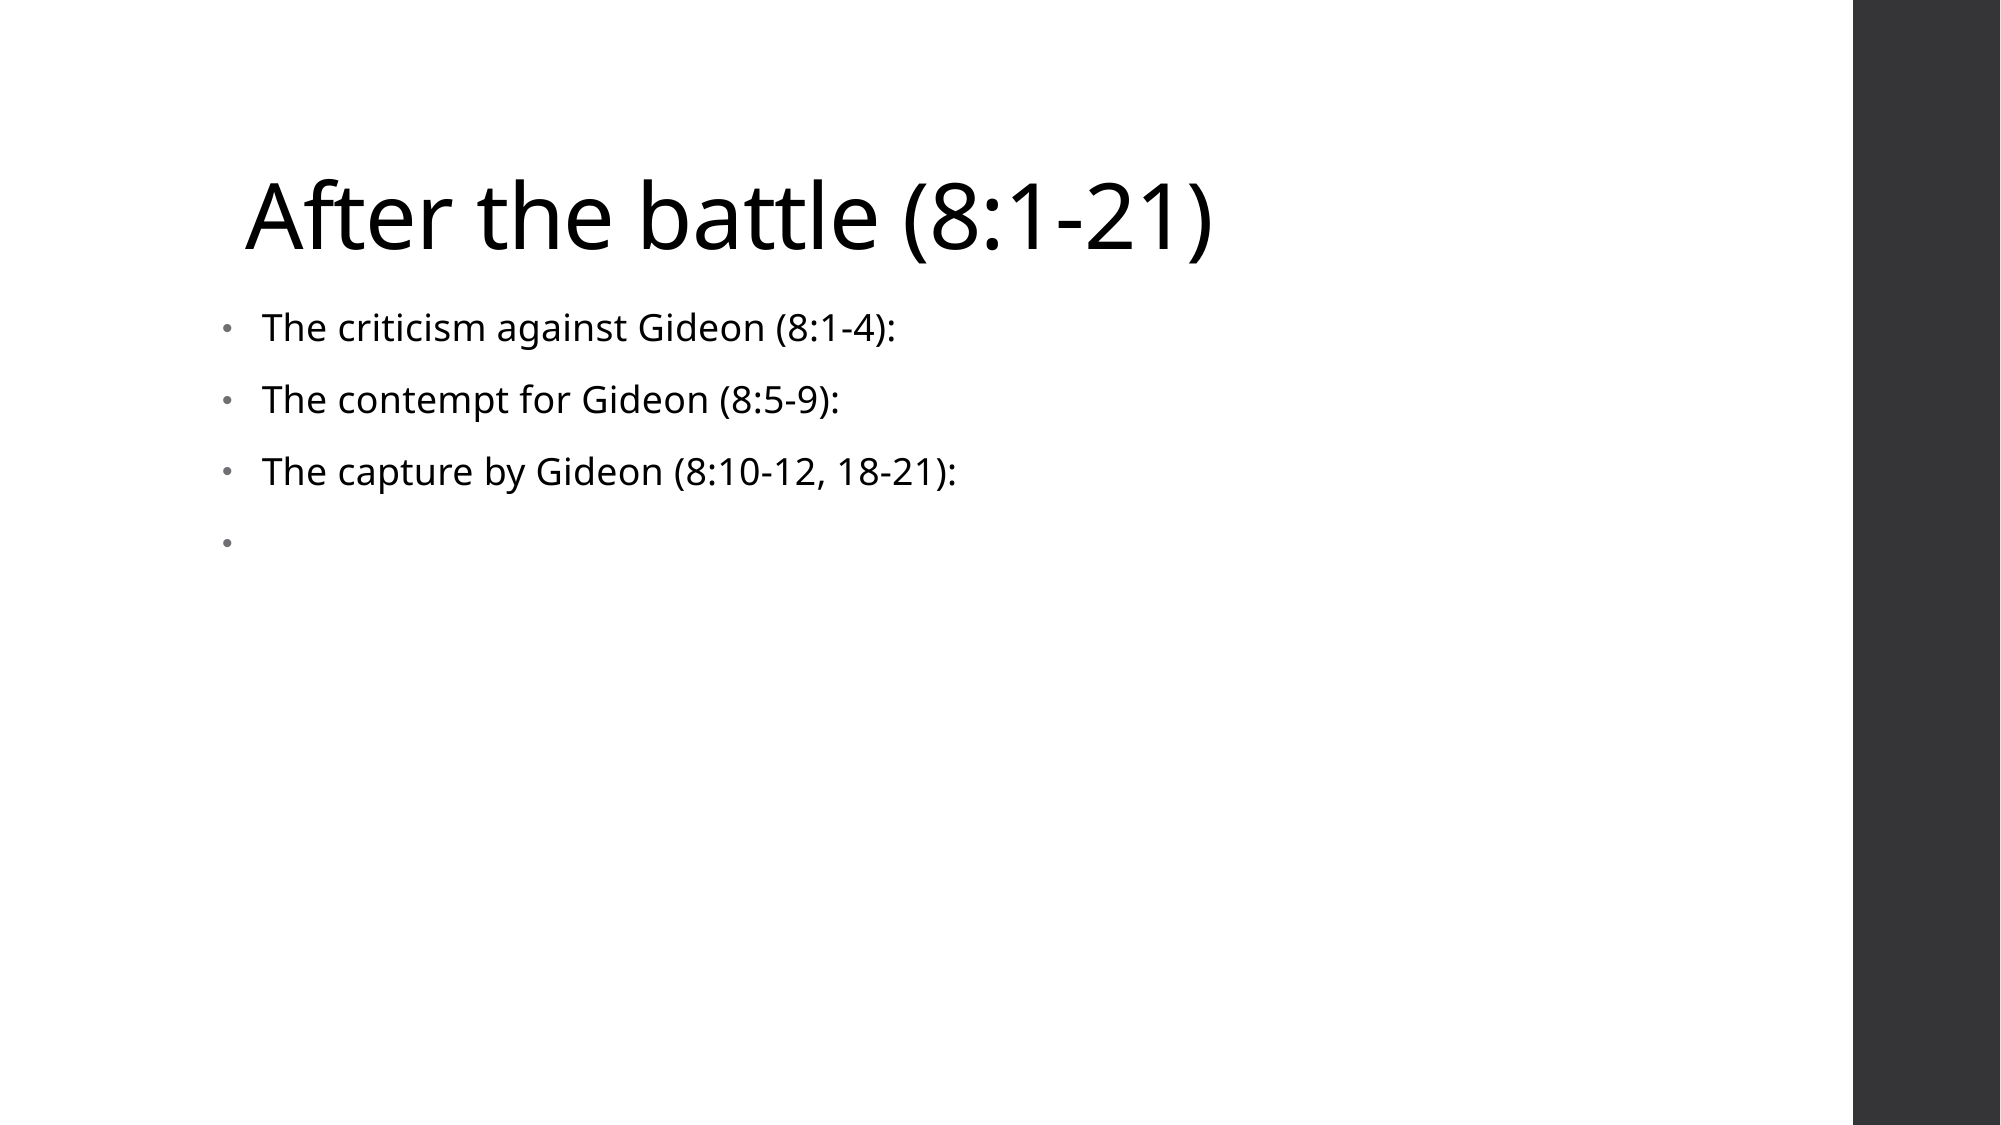

# After the battle (8:1-21)
 The criticism against Gideon (8:1-4):
 The contempt for Gideon (8:5-9):
 The capture by Gideon (8:10-12, 18-21):